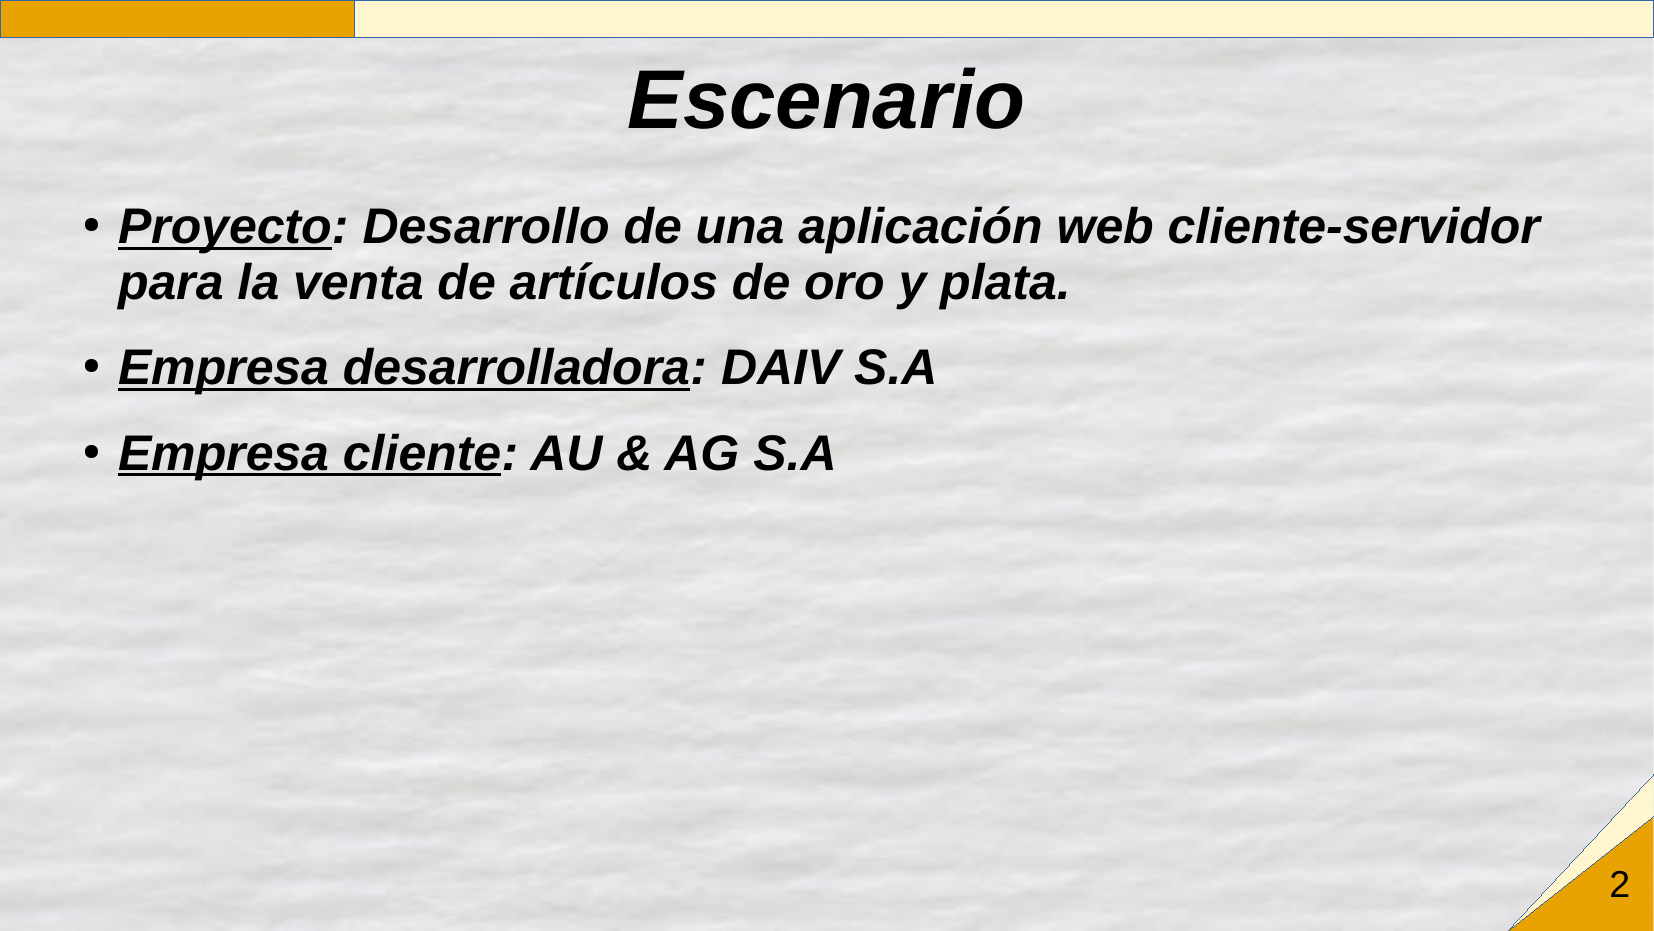

Escenario
# Proyecto: Desarrollo de una aplicación web cliente-servidor para la venta de artículos de oro y plata.
Empresa desarrolladora: DAIV S.A
Empresa cliente: AU & AG S.A